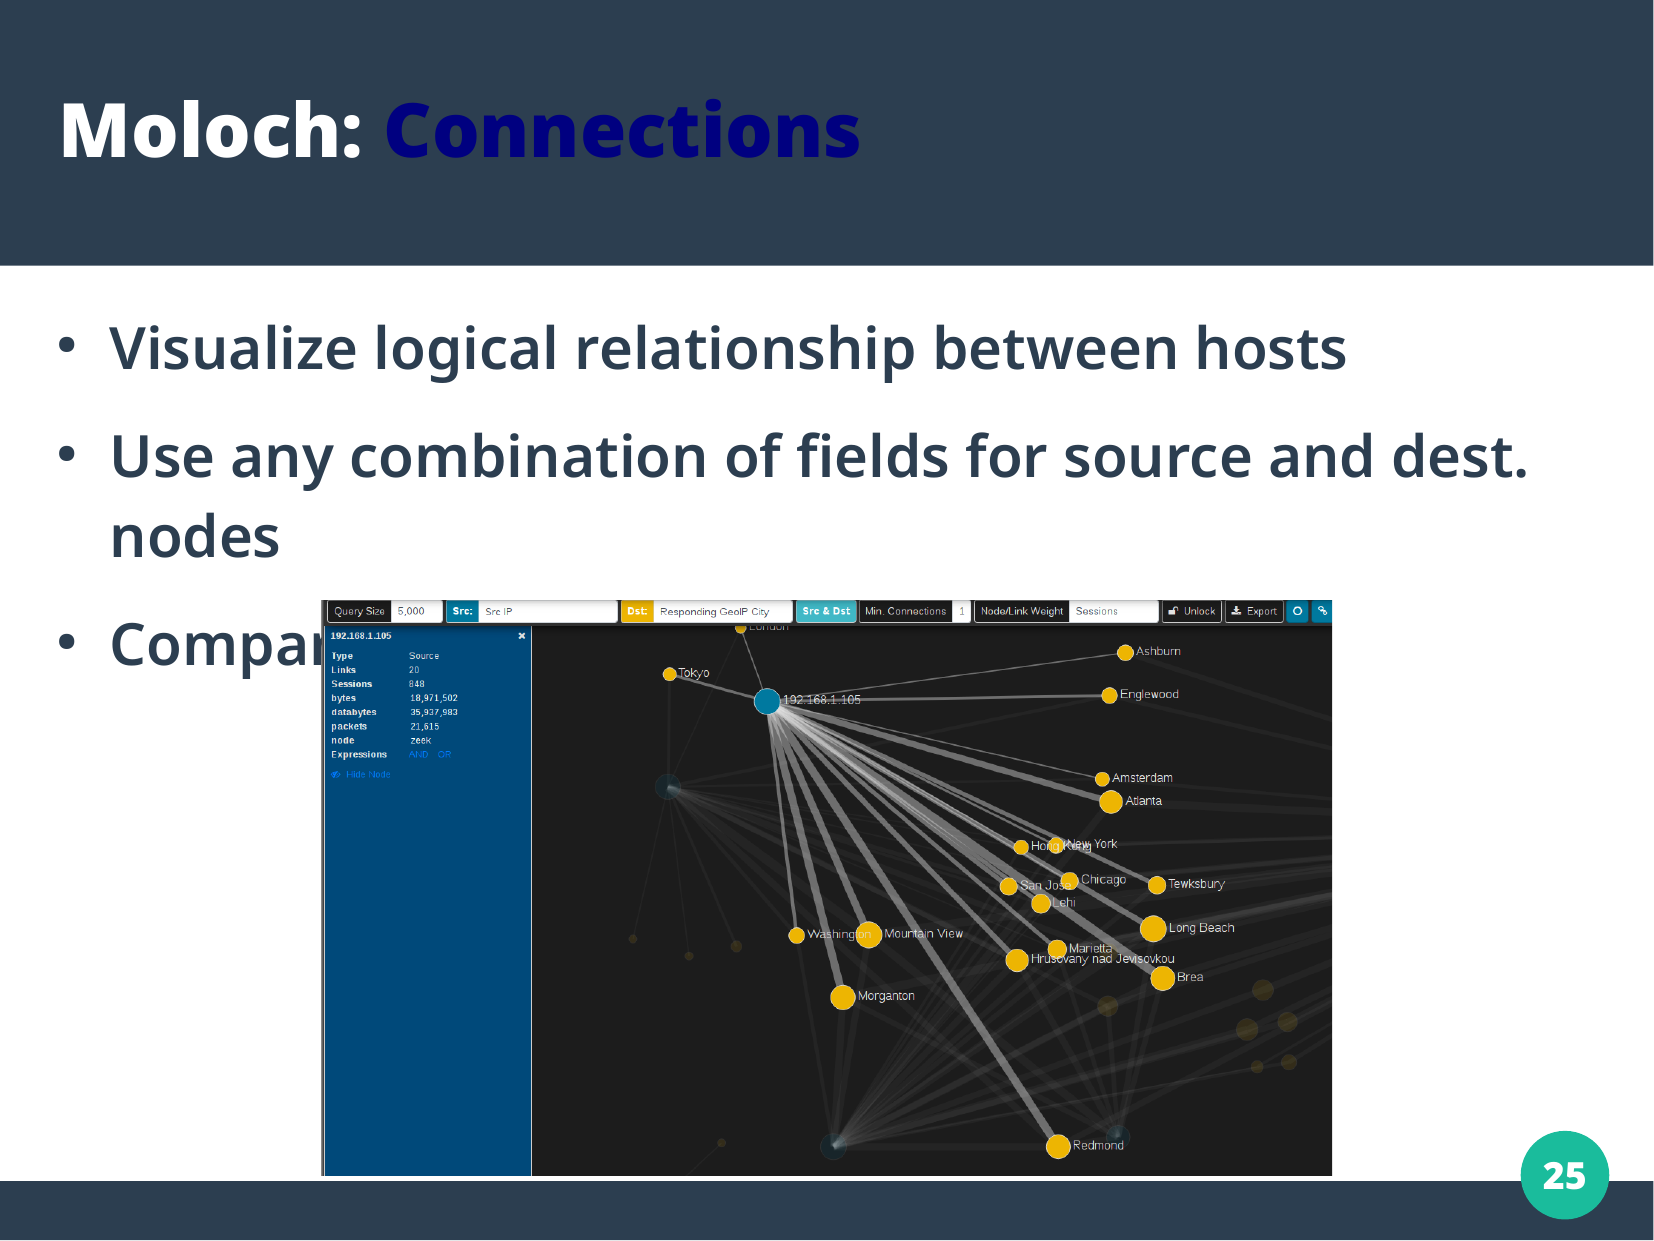

# Moloch: Connections
Visualize logical relationship between hosts
Use any combination of fields for source and dest. nodes
Compare current vs. baseline traffic
25